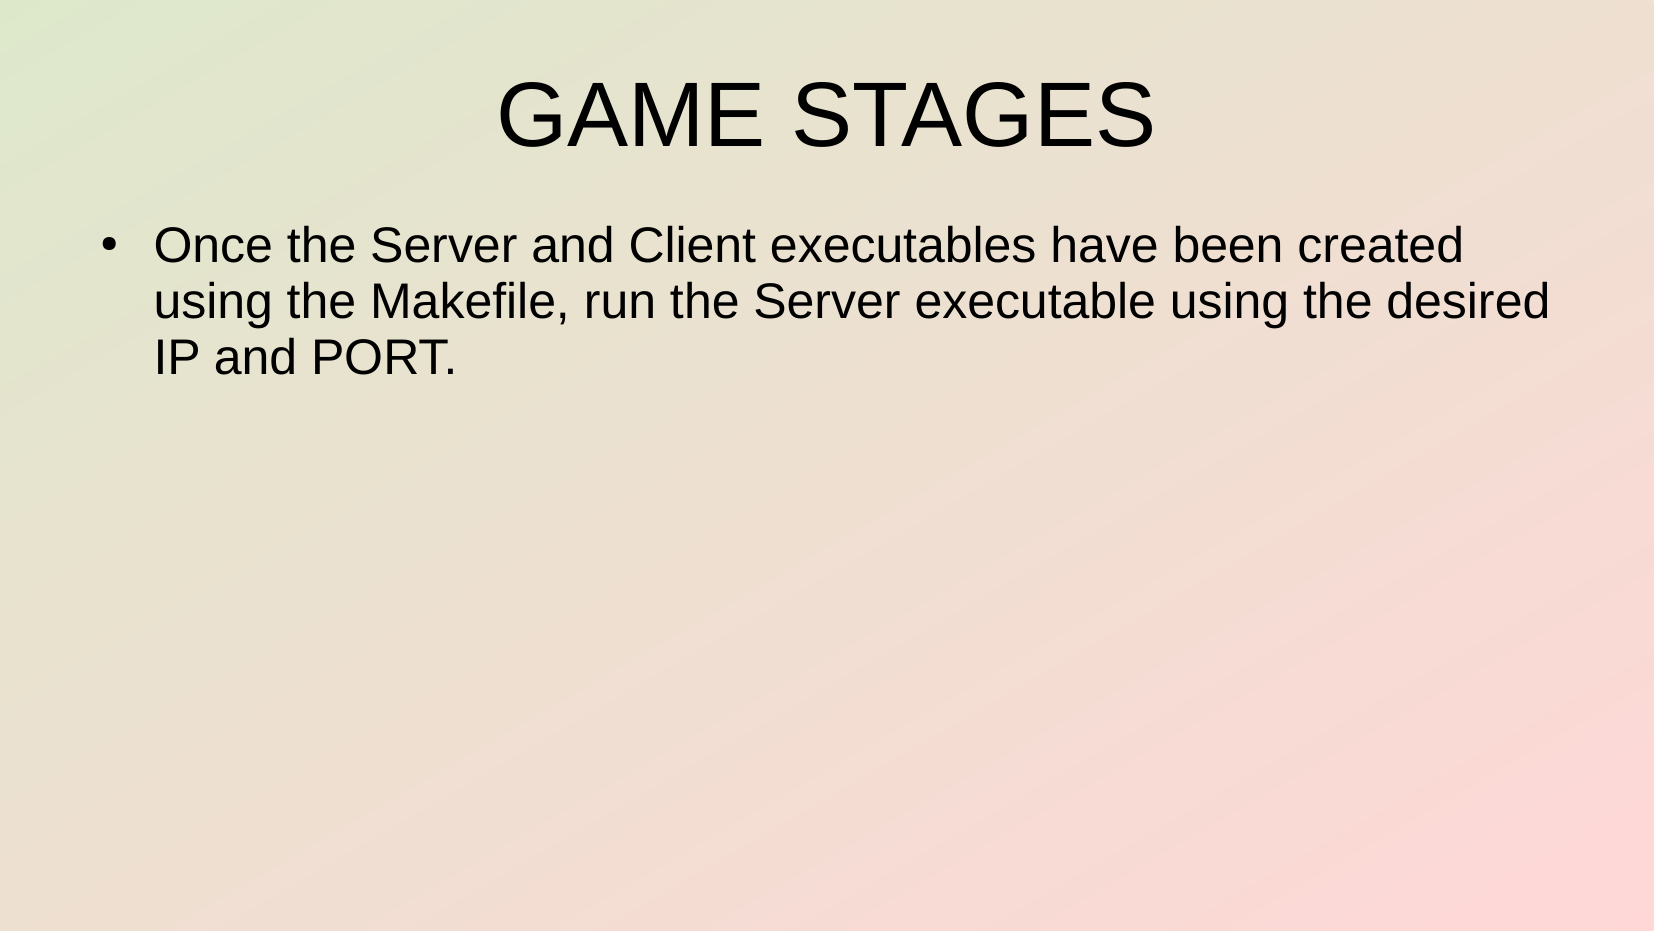

# GAME STAGES
Once the Server and Client executables have been created using the Makefile, run the Server executable using the desired IP and PORT.